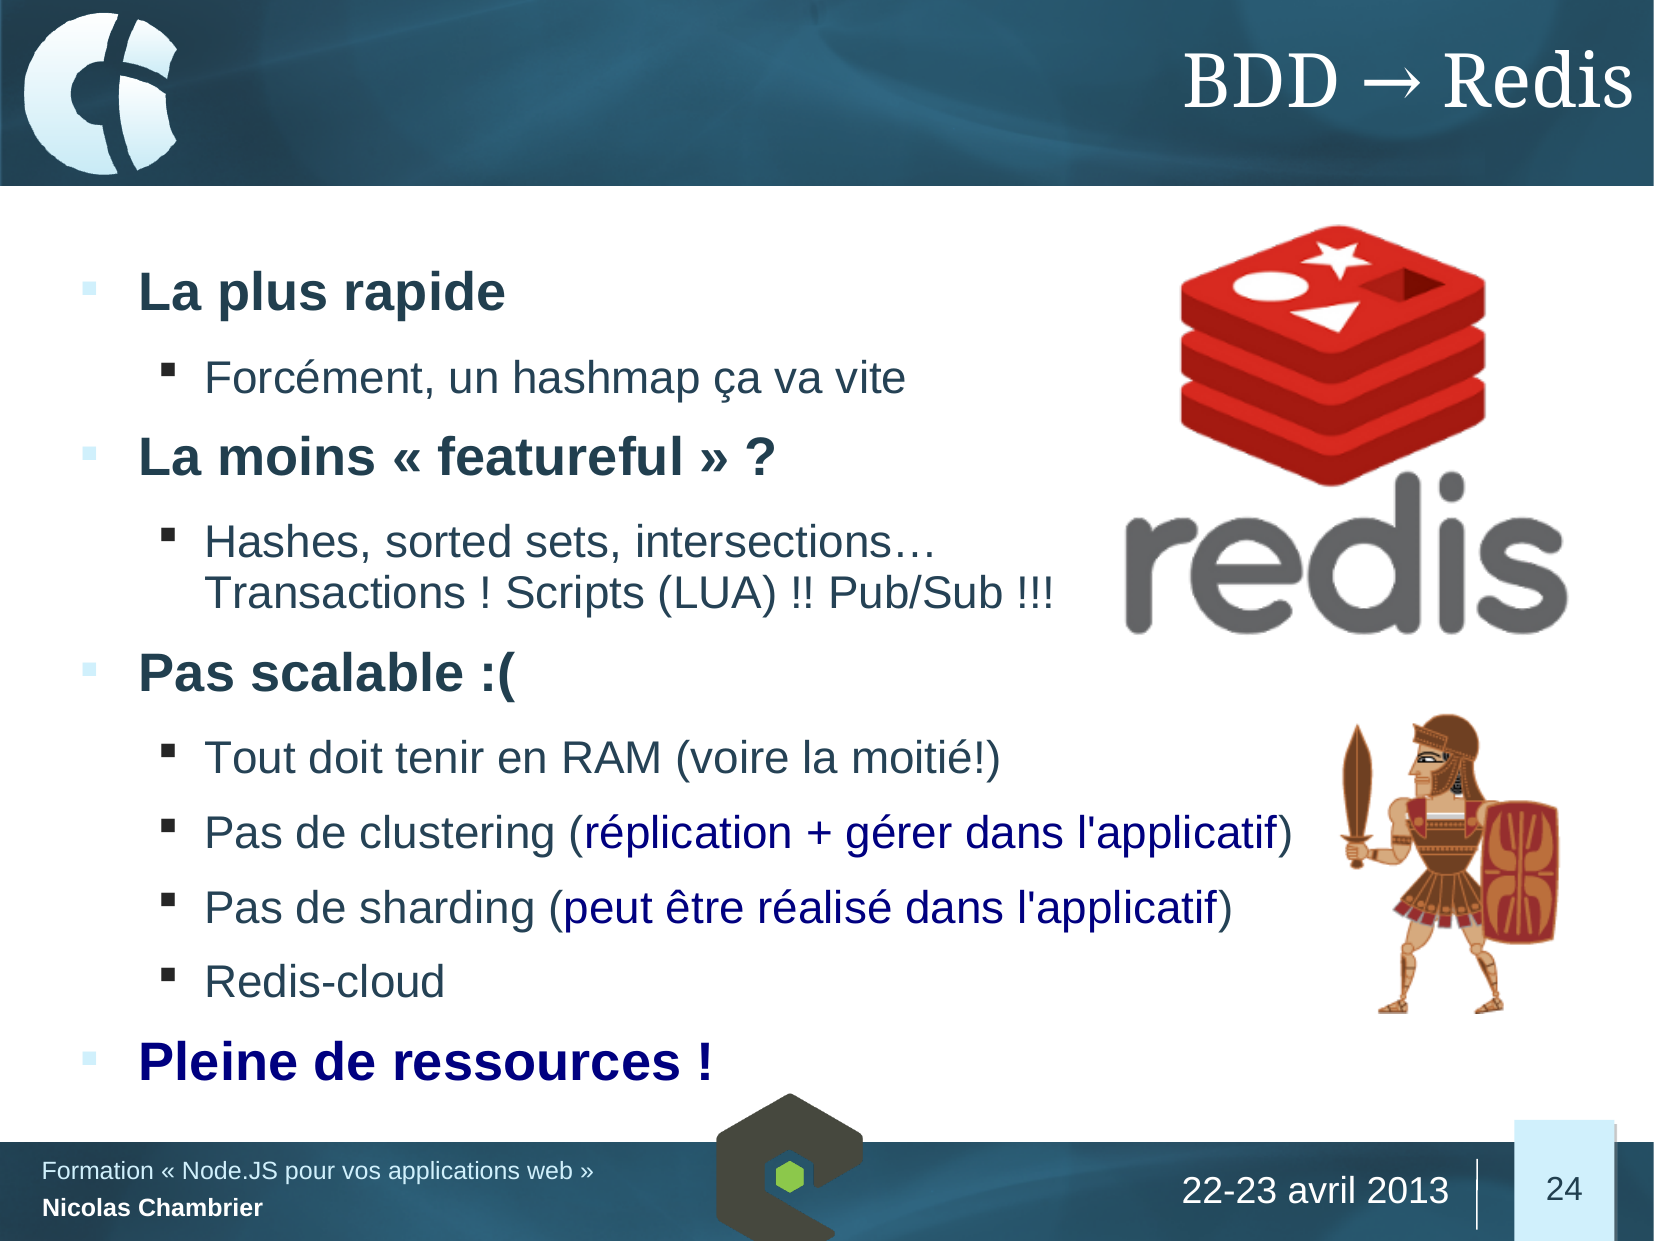

BDD → Redis
# La plus rapide
Forcément, un hashmap ça va vite
La moins « featureful » ?
Hashes, sorted sets, intersections…
Transactions ! Scripts (LUA) !! Pub/Sub !!!
Pas scalable :(
Tout doit tenir en RAM (voire la moitié!)
Pas de clustering (réplication + gérer dans l'applicatif)
Pas de sharding (peut être réalisé dans l'applicatif)
Redis-cloud
Pleine de ressources !